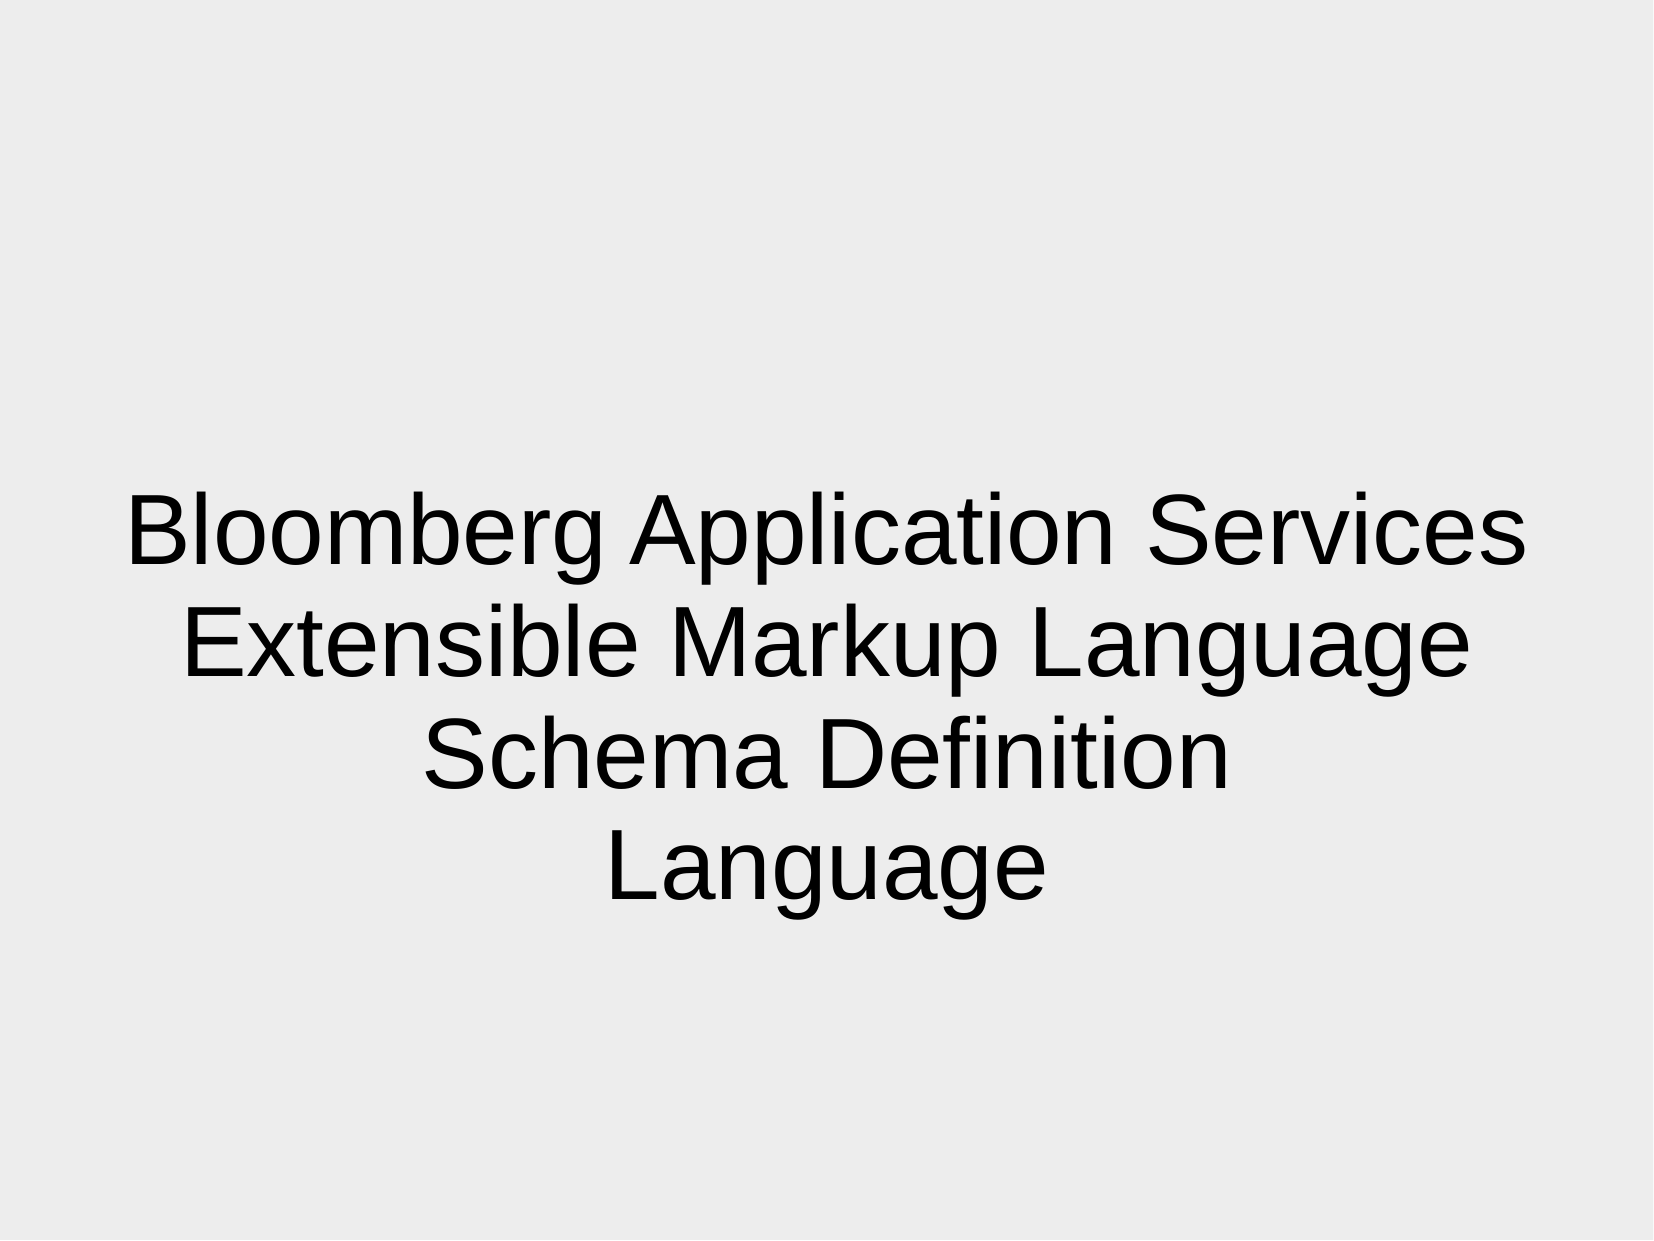

Bloomberg Application Services Extensible Markup Language Schema Definition
Language